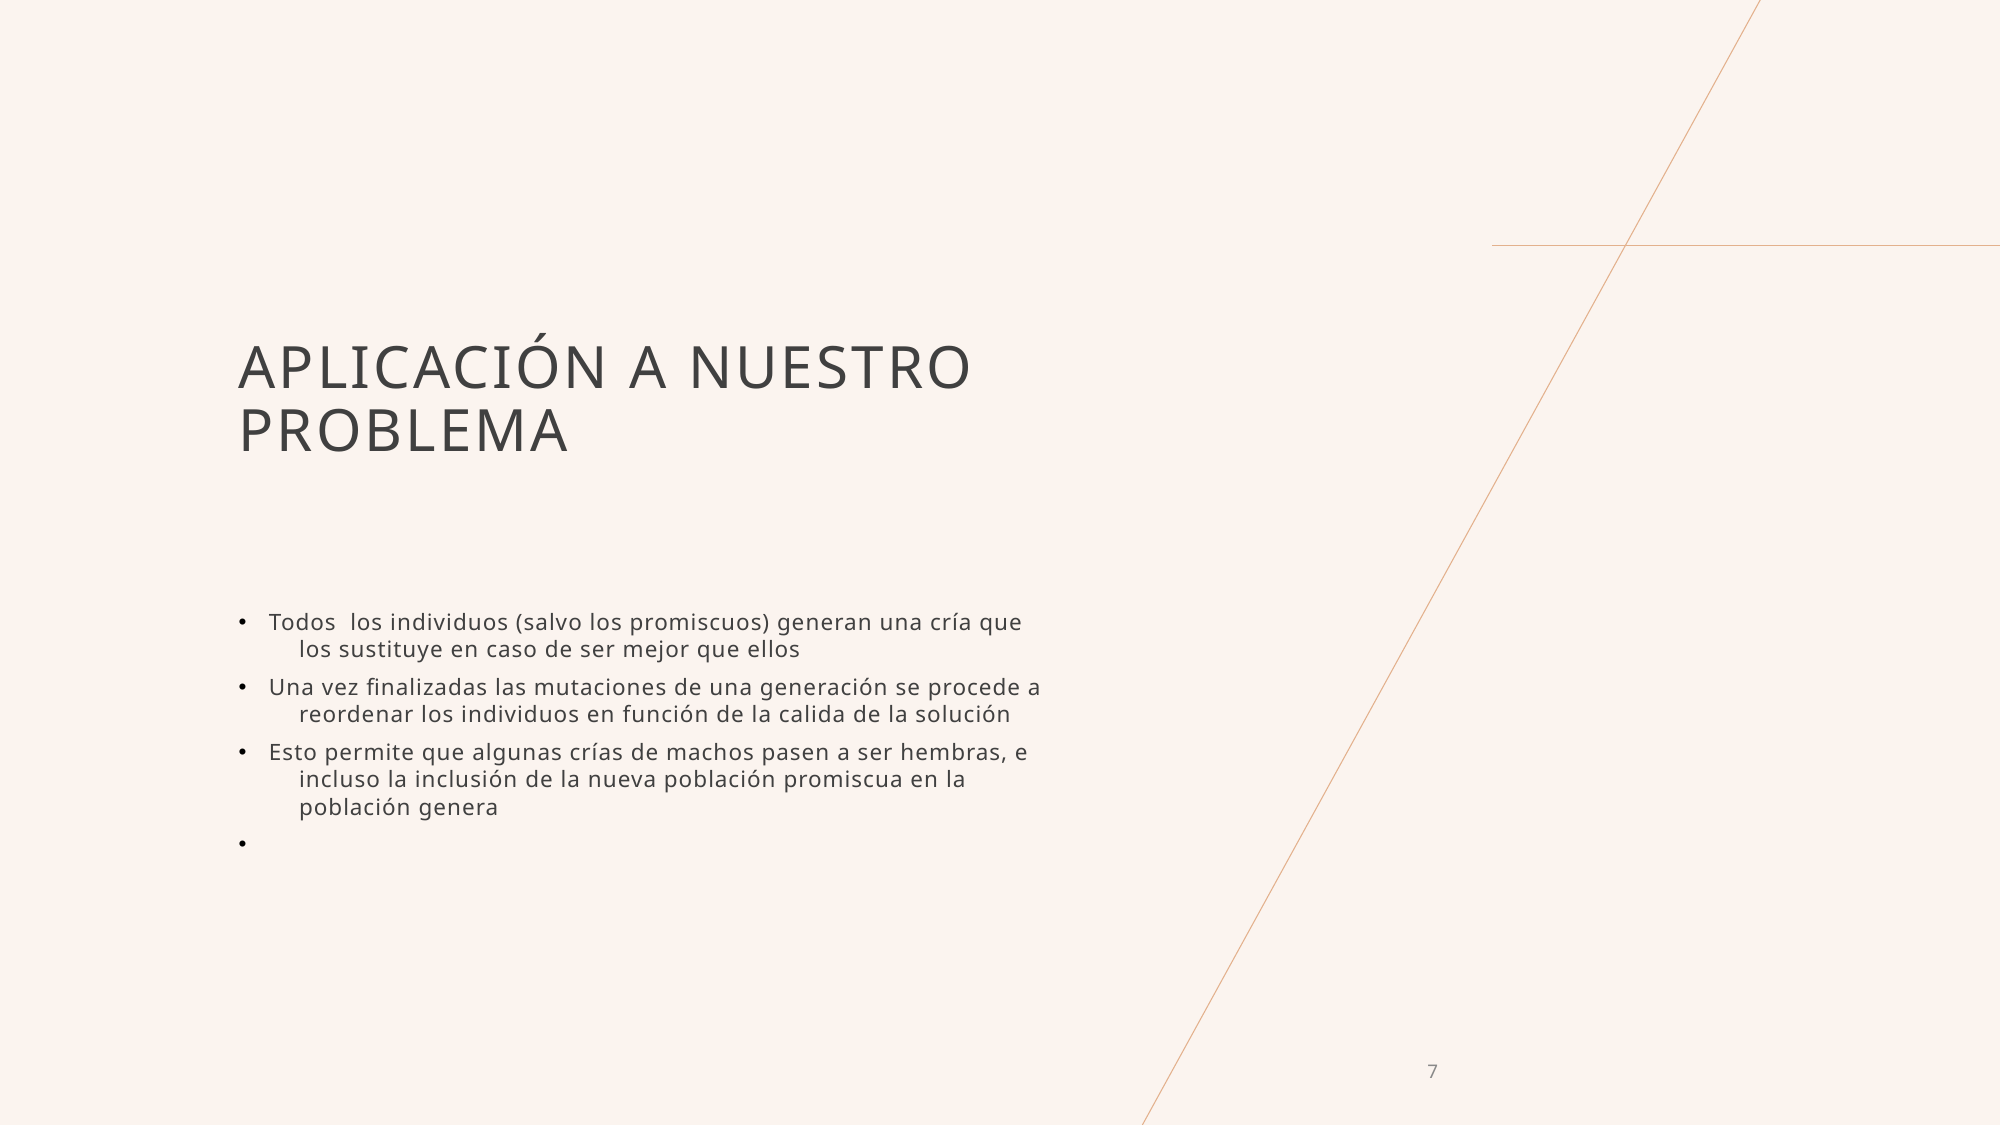

# aplicación a nuestro problema
Todos los individuos (salvo los promiscuos) generan una cría que los sustituye en caso de ser mejor que ellos
Una vez finalizadas las mutaciones de una generación se procede a reordenar los individuos en función de la calida de la solución
Esto permite que algunas crías de machos pasen a ser hembras, e incluso la inclusión de la nueva población promiscua en la población genera